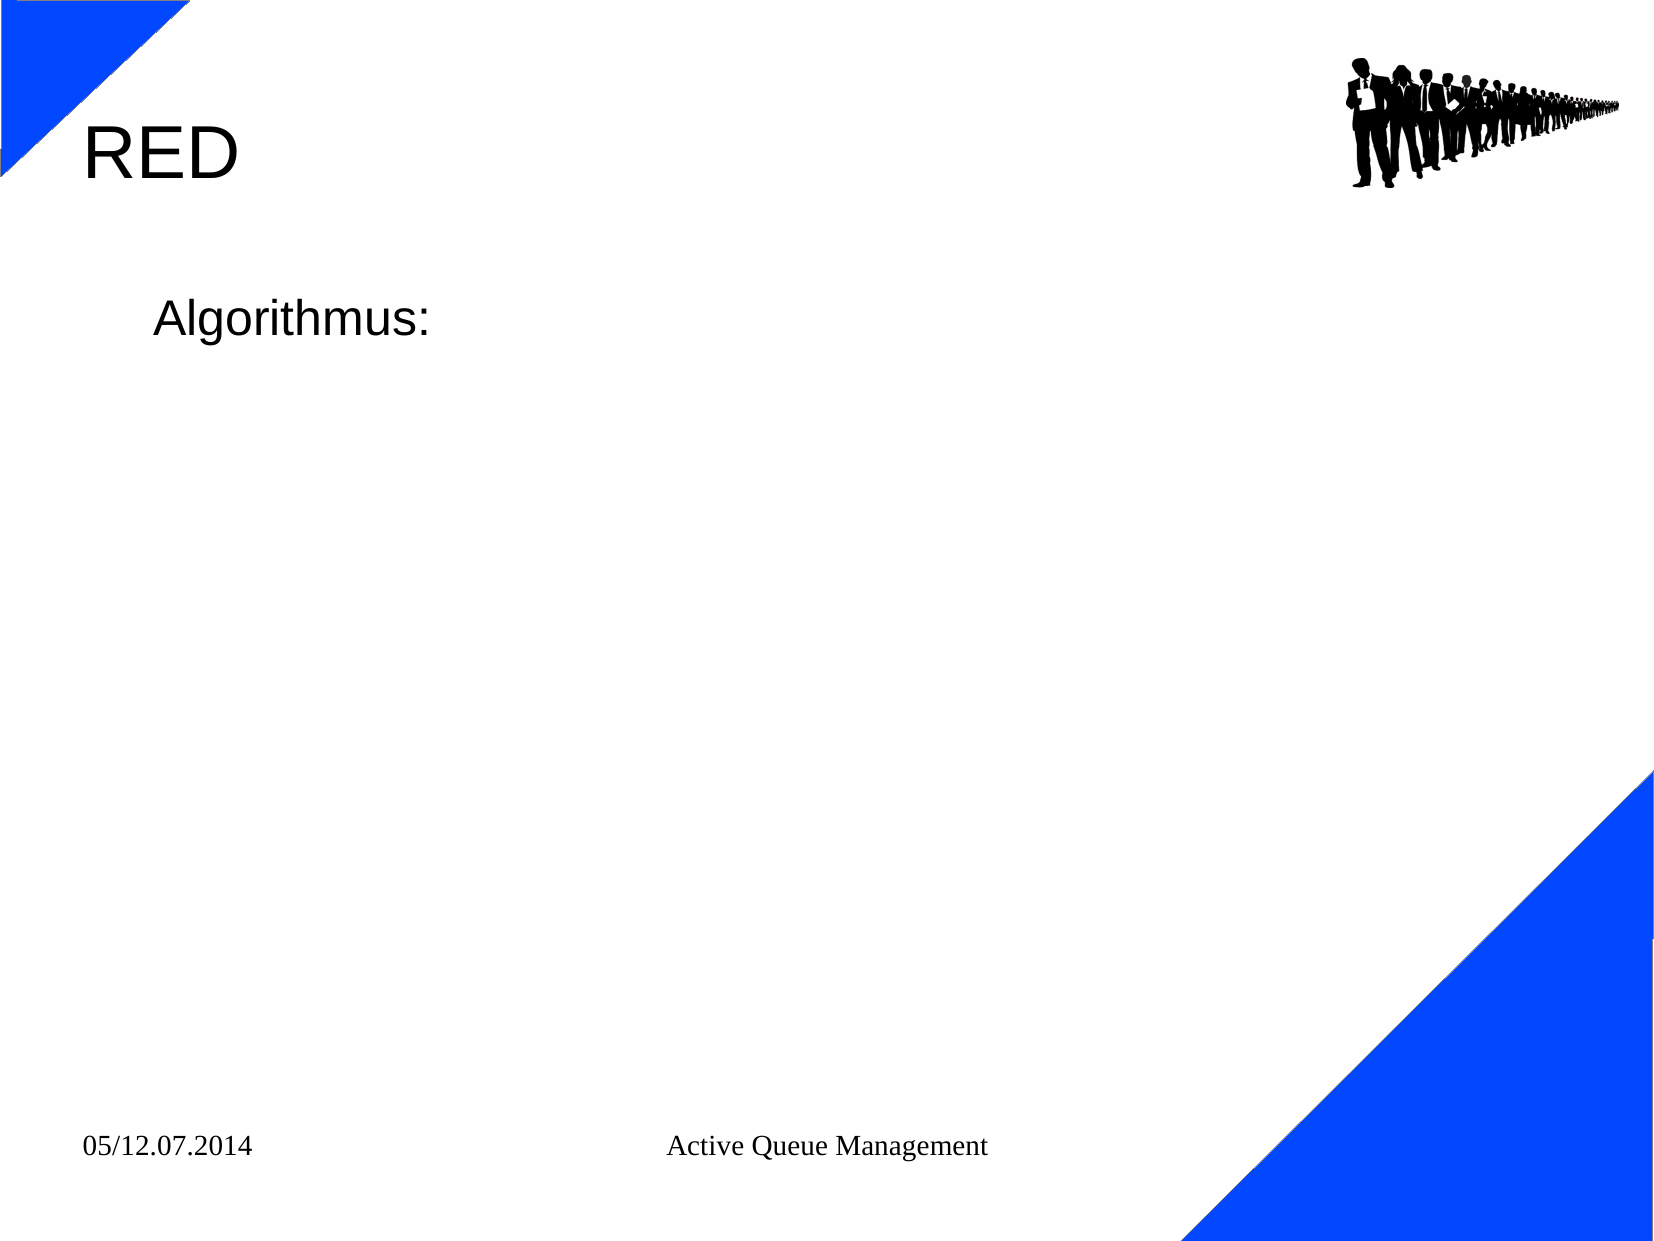

# RED
Algorithmus:
05/12.07.2014
Active Queue Management
19